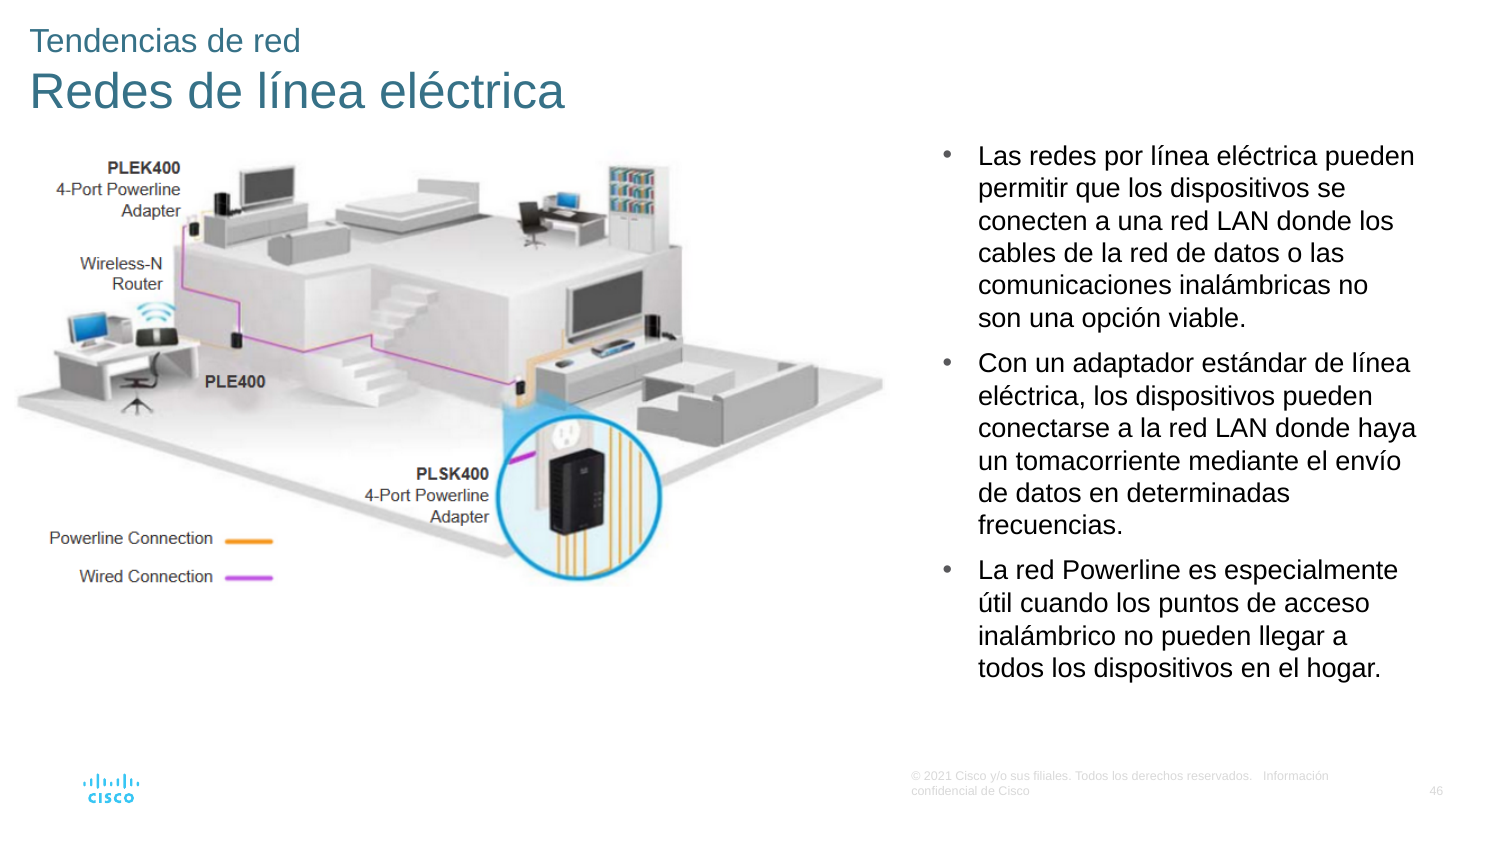

# Tendencias de red Redes de línea eléctrica
Las redes por línea eléctrica pueden permitir que los dispositivos se conecten a una red LAN donde los cables de la red de datos o las comunicaciones inalámbricas no son una opción viable.
Con un adaptador estándar de línea eléctrica, los dispositivos pueden conectarse a la red LAN donde haya un tomacorriente mediante el envío de datos en determinadas frecuencias.
La red Powerline es especialmente útil cuando los puntos de acceso inalámbrico no pueden llegar a todos los dispositivos en el hogar.